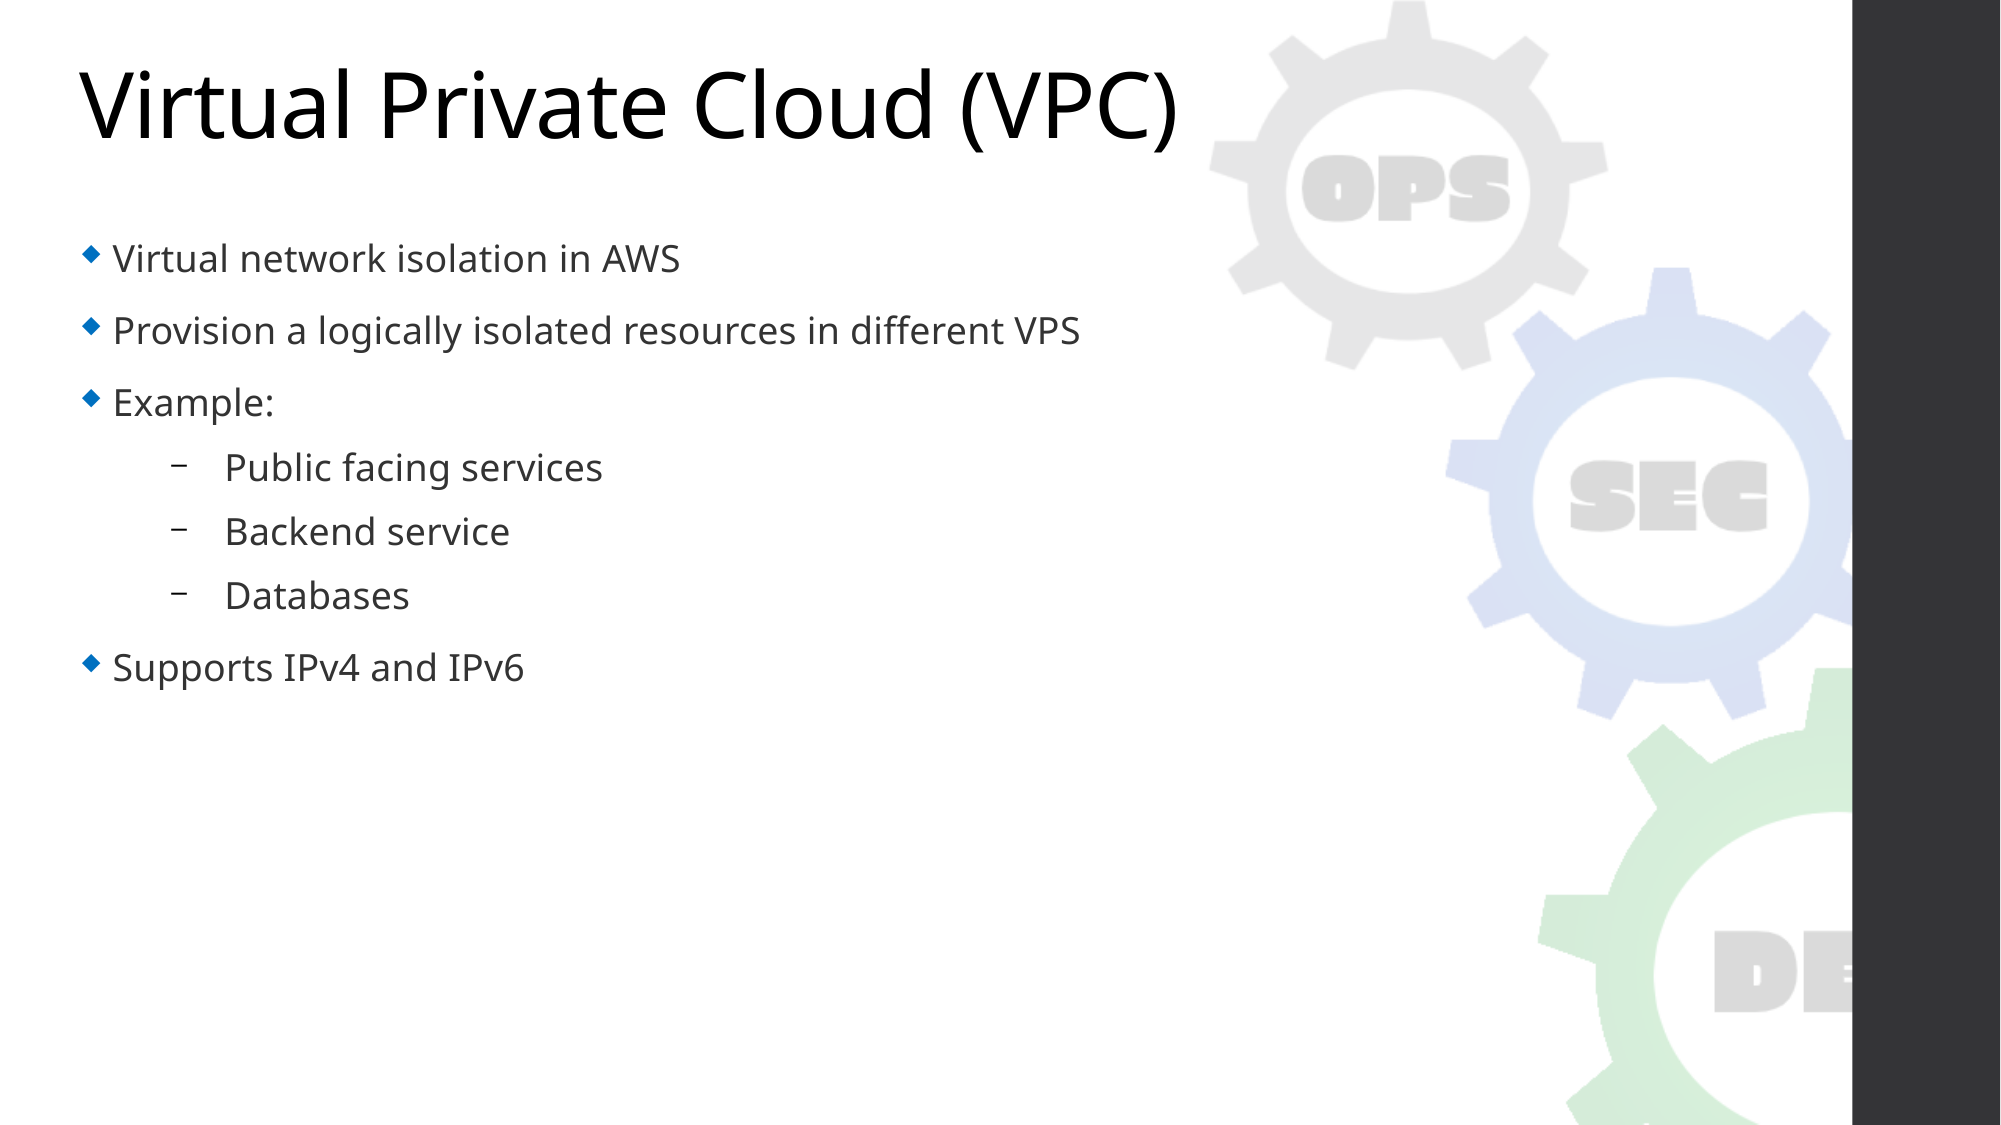

# Virtual Private Cloud (VPC)
Virtual network isolation in AWS
Provision a logically isolated resources in different VPS
Example:
Public facing services
Backend service
Databases
Supports IPv4 and IPv6